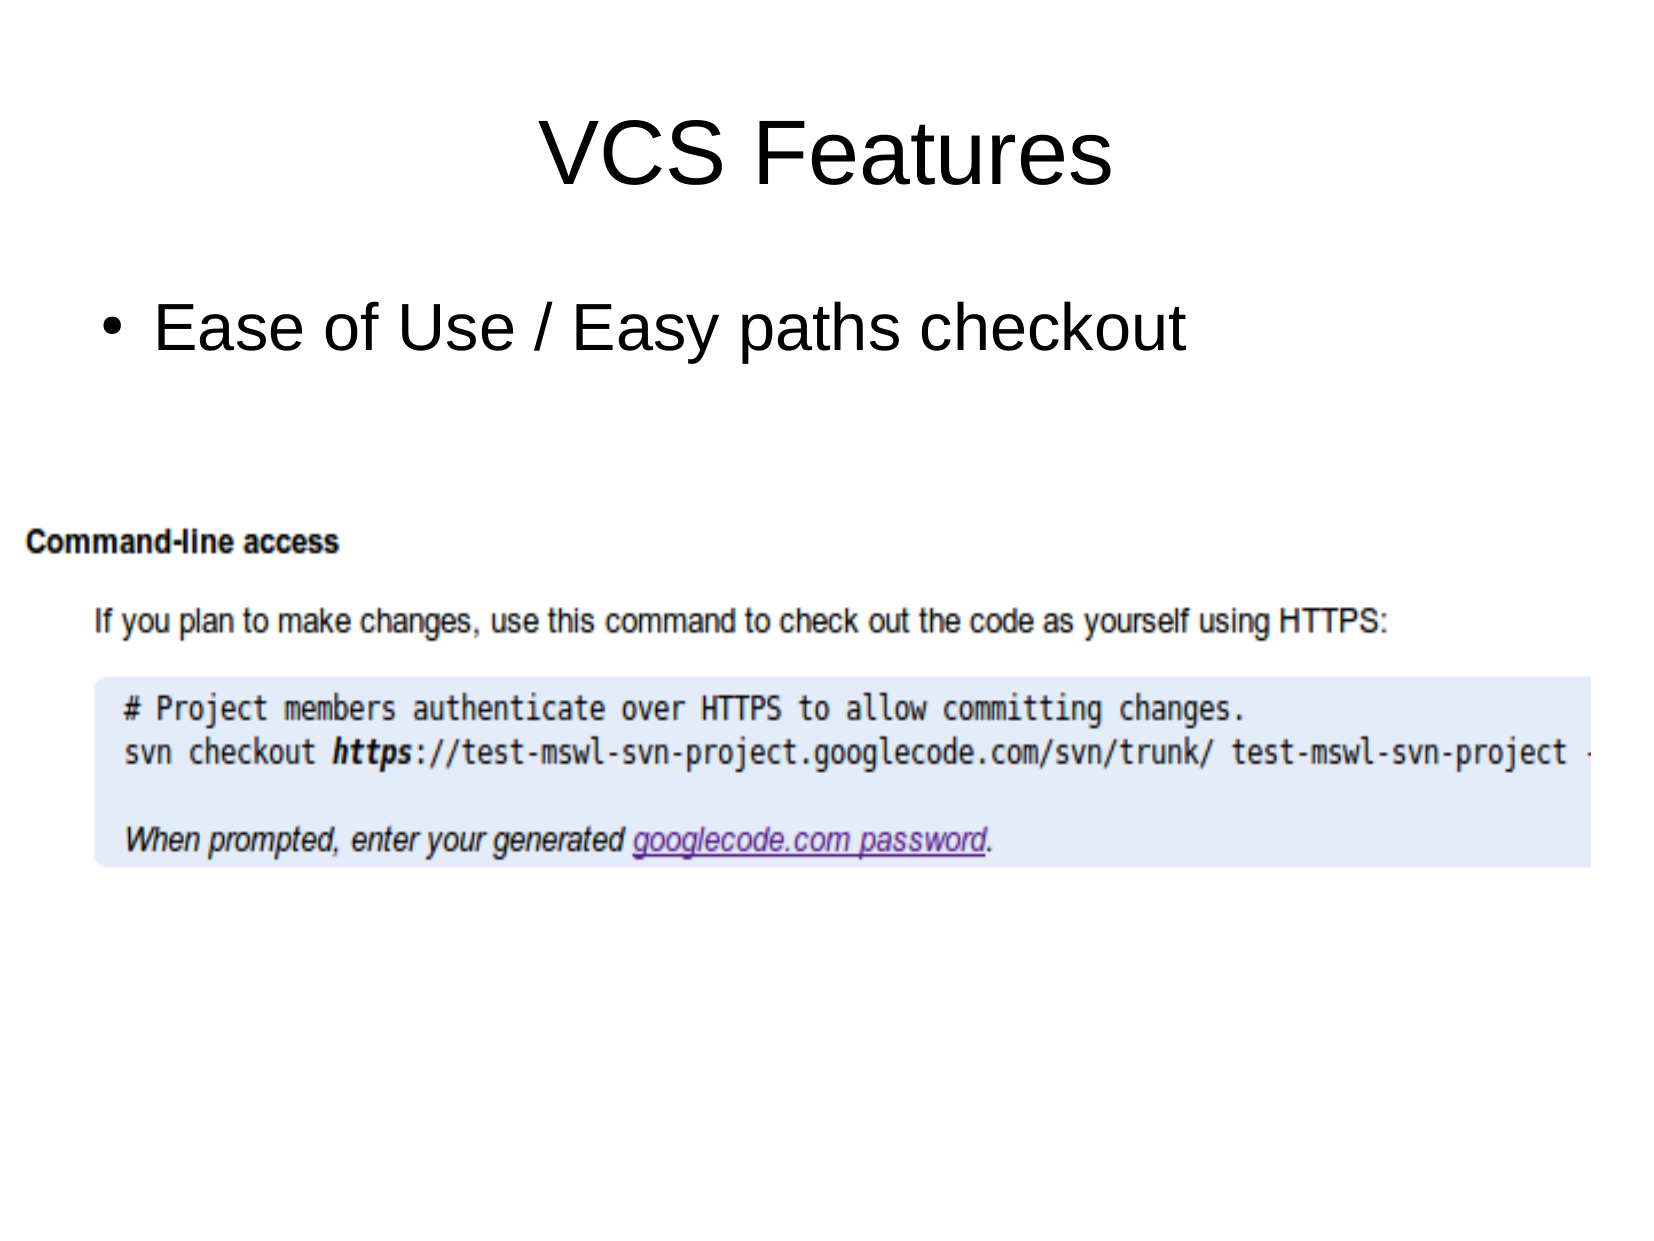

# VCS Features
Ease of Use / Easy paths checkout